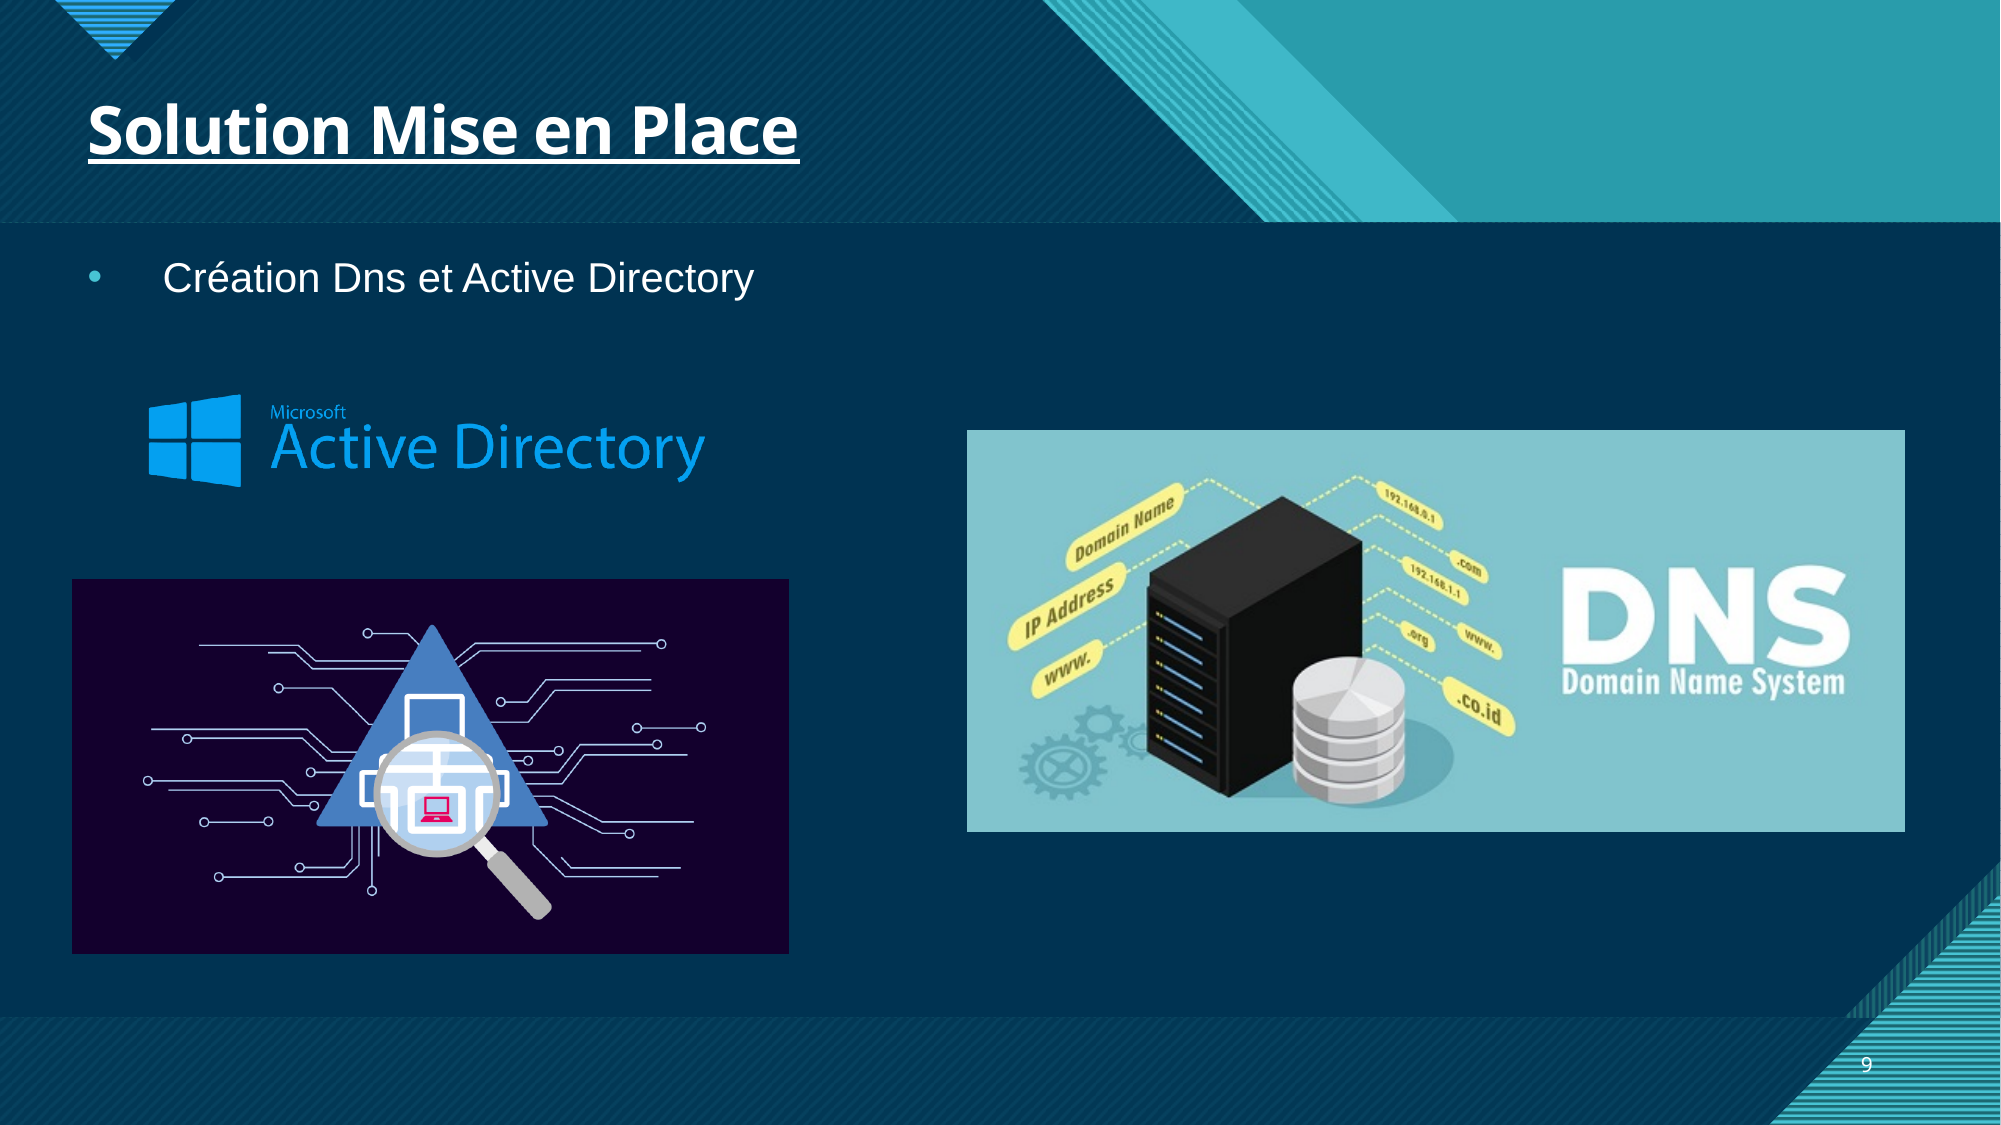

# Solution Mise en Place
Création Dns et Active Directory